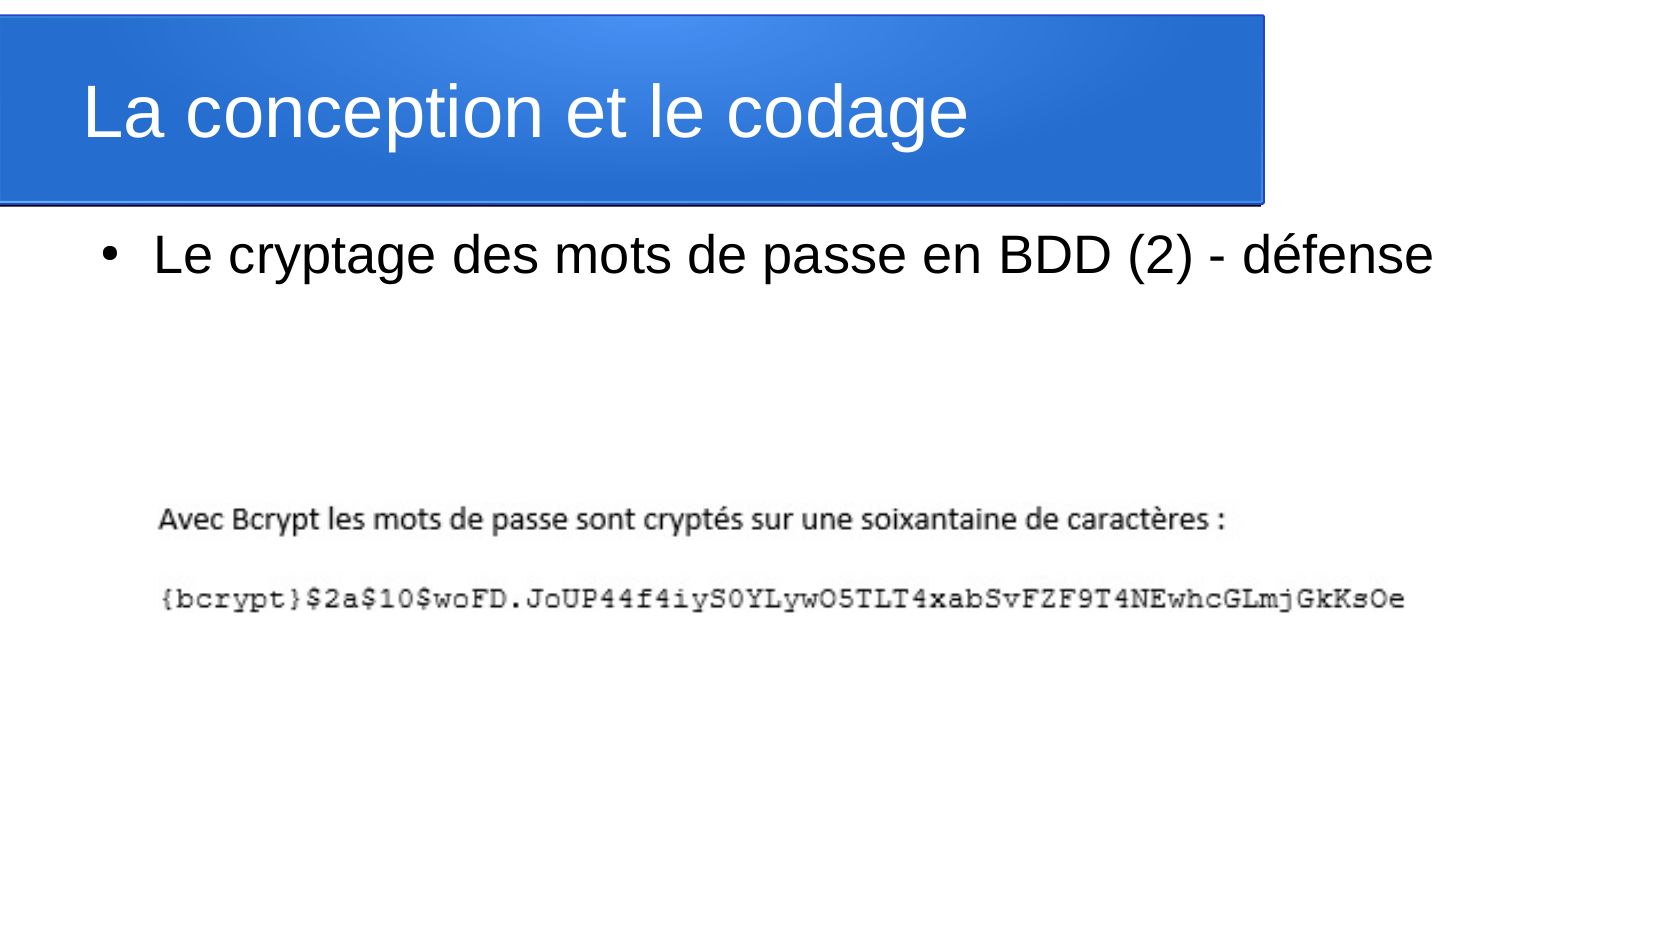

# La conception et le codage
Le cryptage des mots de passe en BDD (2) - défense